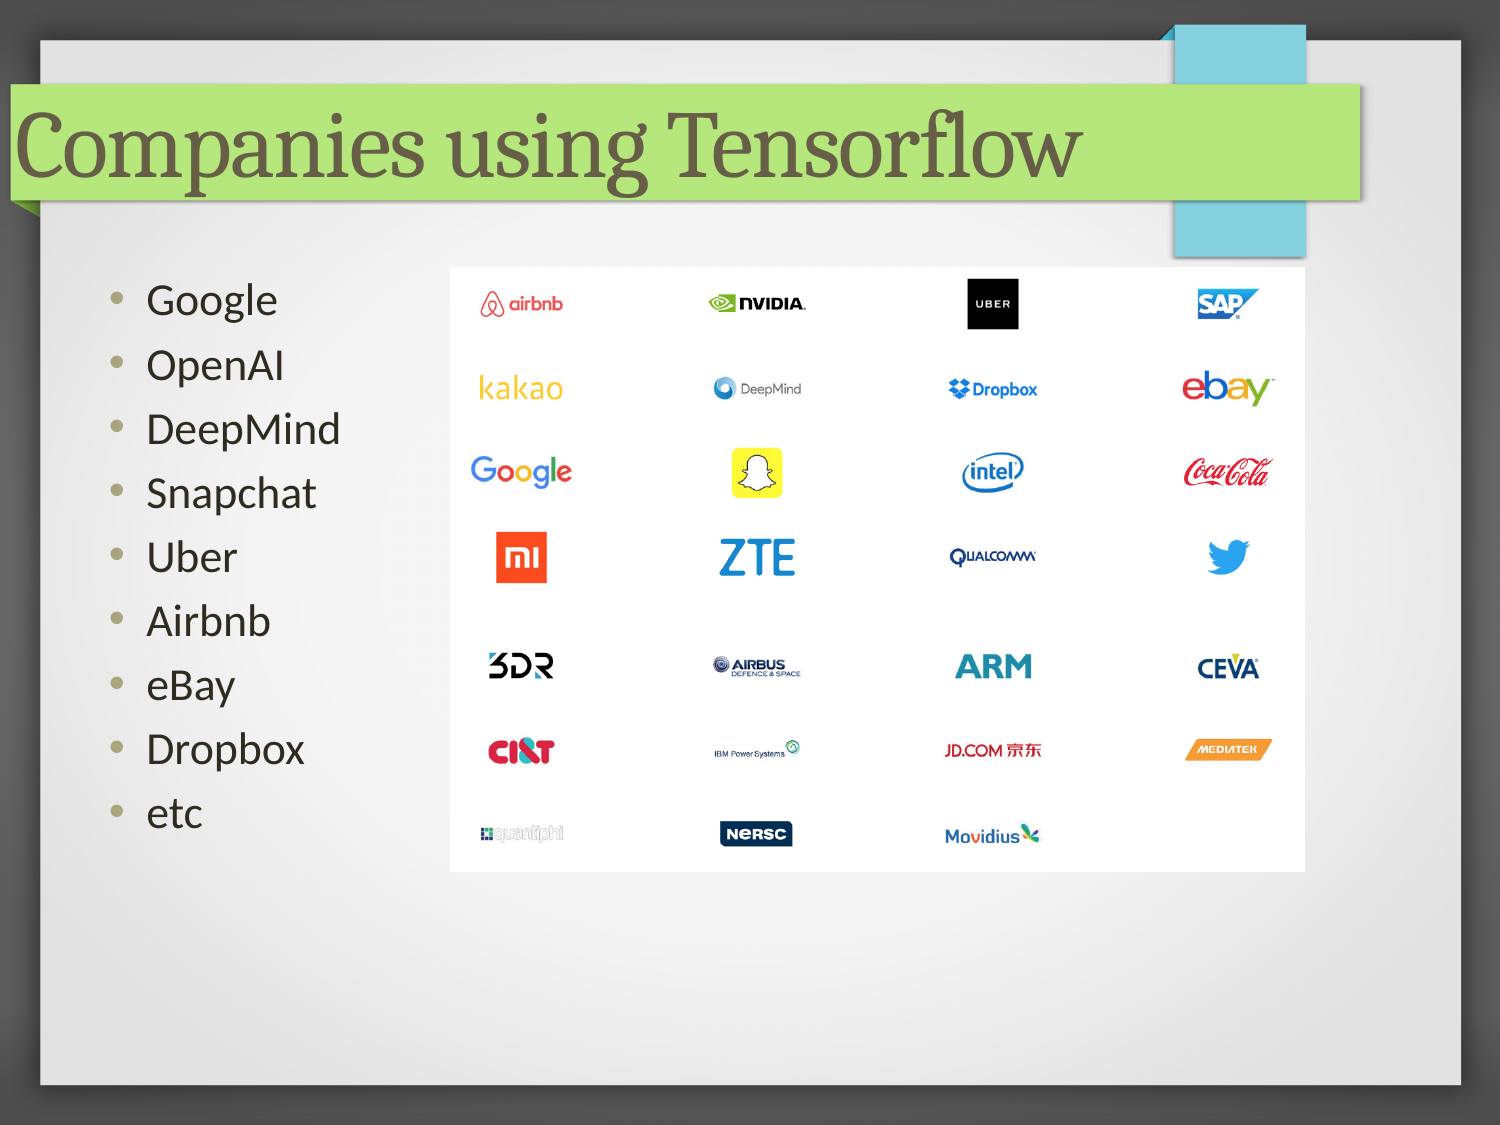

# Companies using Tensorflow
Google
OpenAI
DeepMind
Snapchat
Uber
Airbnb
eBay
Dropbox
etc